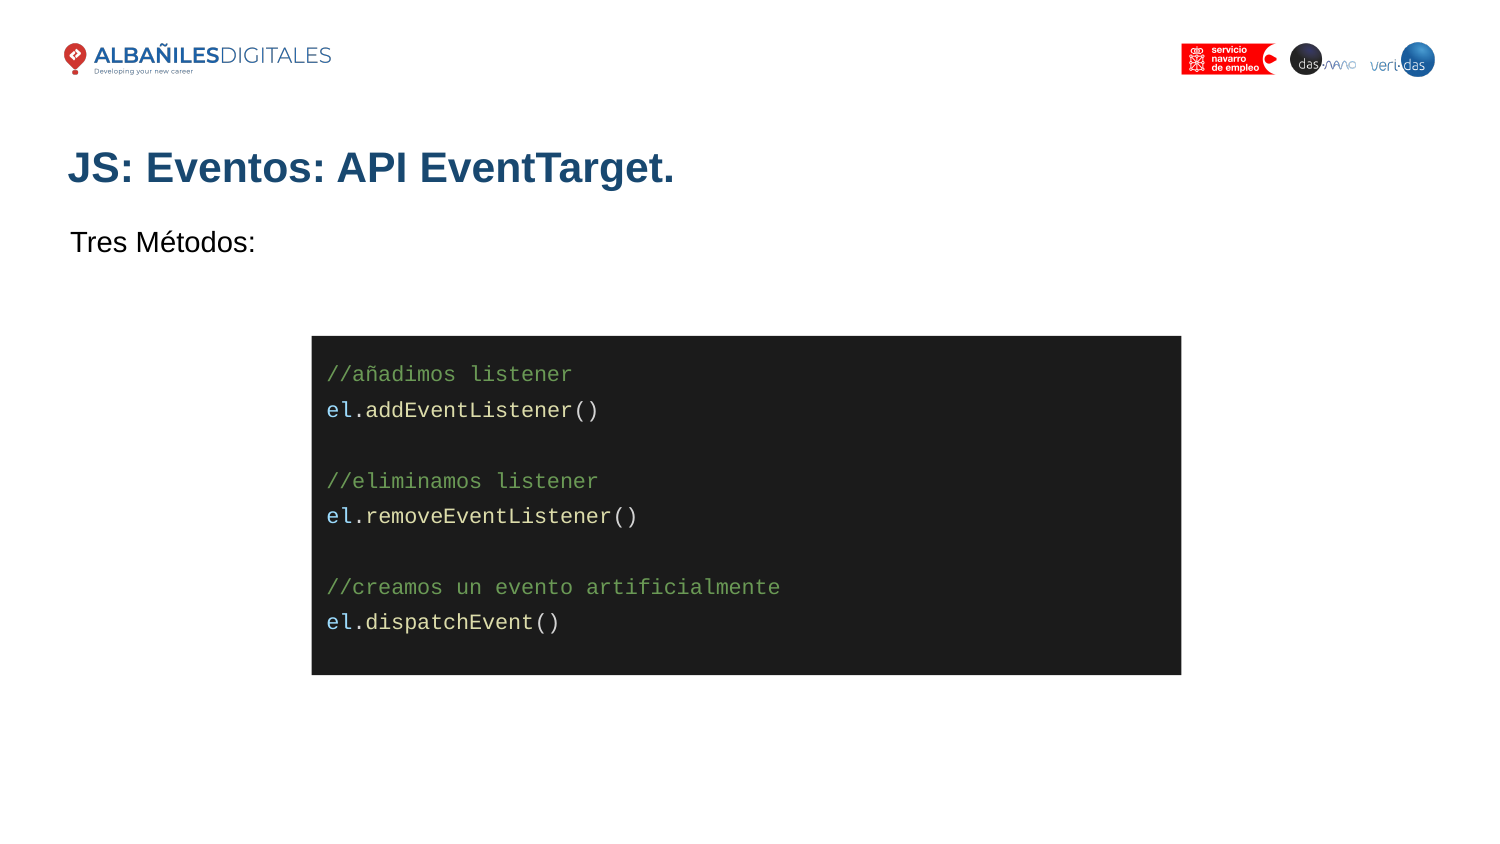

JS: Eventos: API EventTarget.
Tres Métodos:
//añadimos listener
el.addEventListener()
//eliminamos listener
el.removeEventListener()
//creamos un evento artificialmente
el.dispatchEvent()